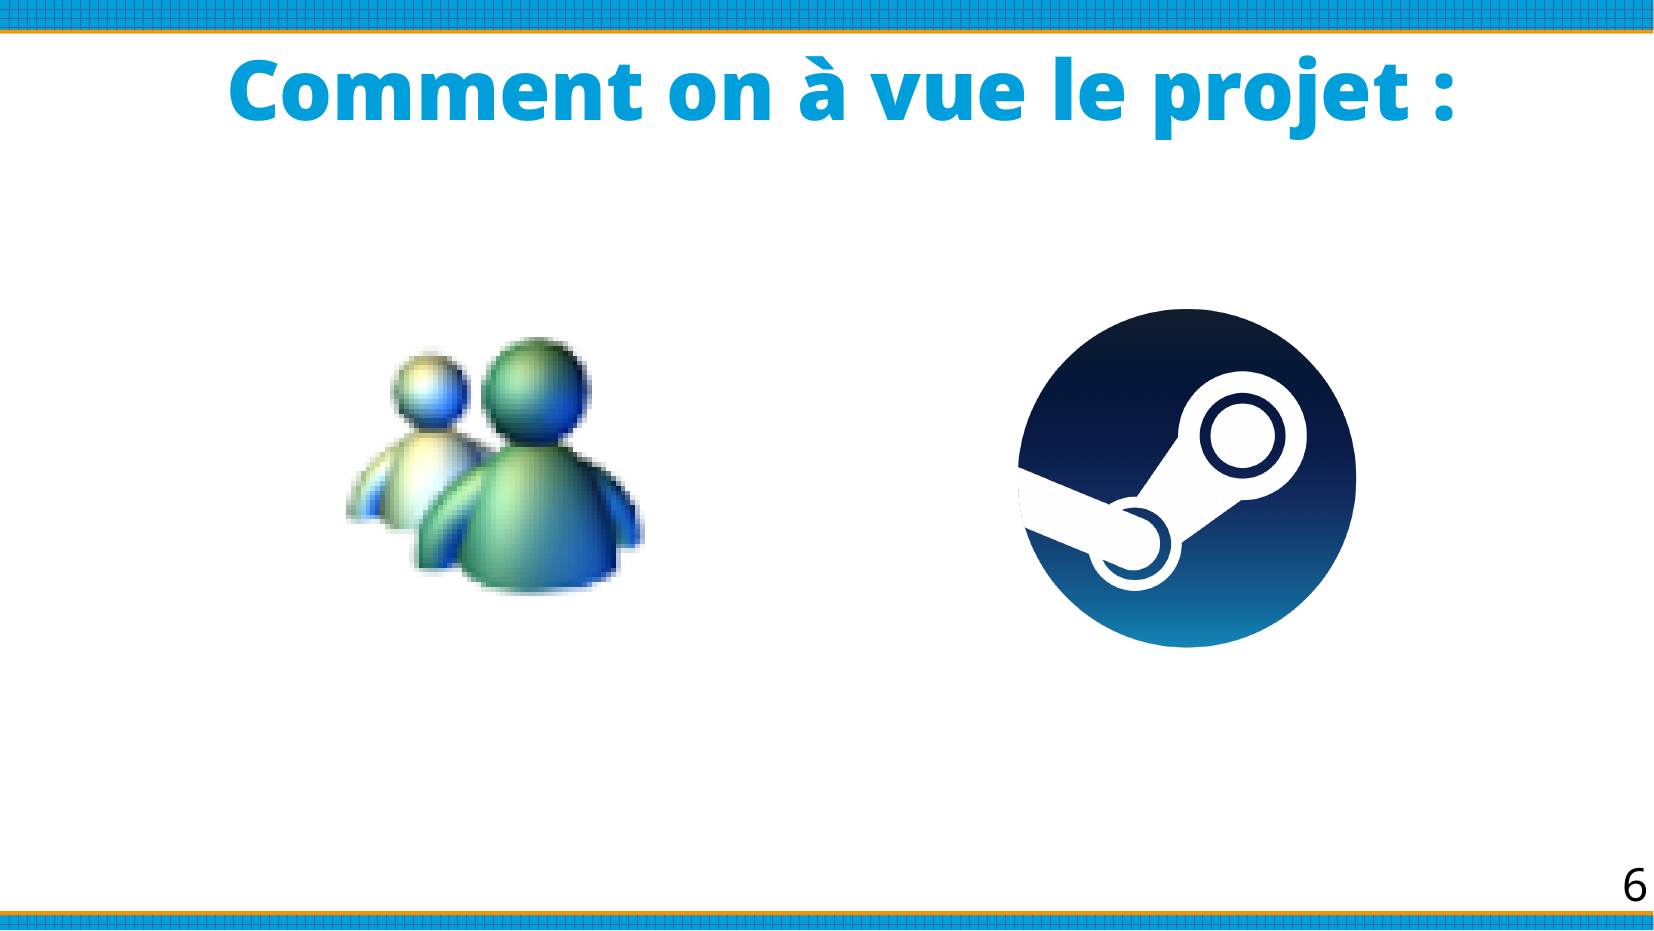

# Comment on à vue le projet :
6